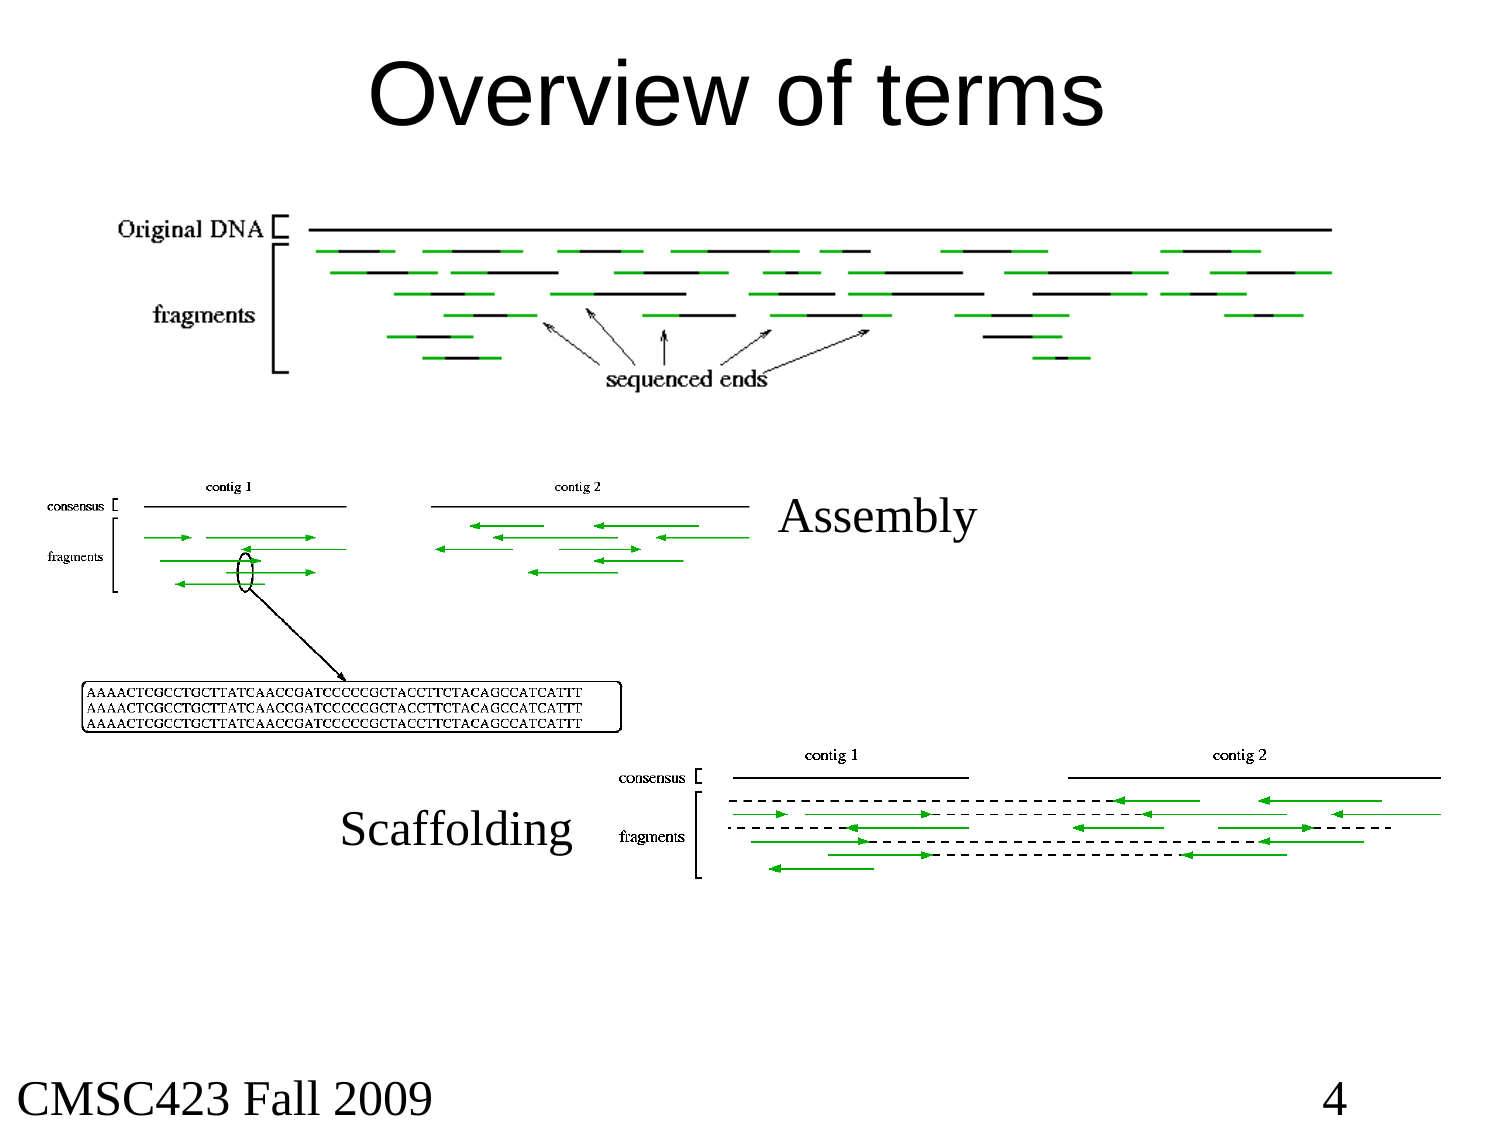

# Overview of terms
Assembly
Scaffolding
CMSC423 Fall 2009
4